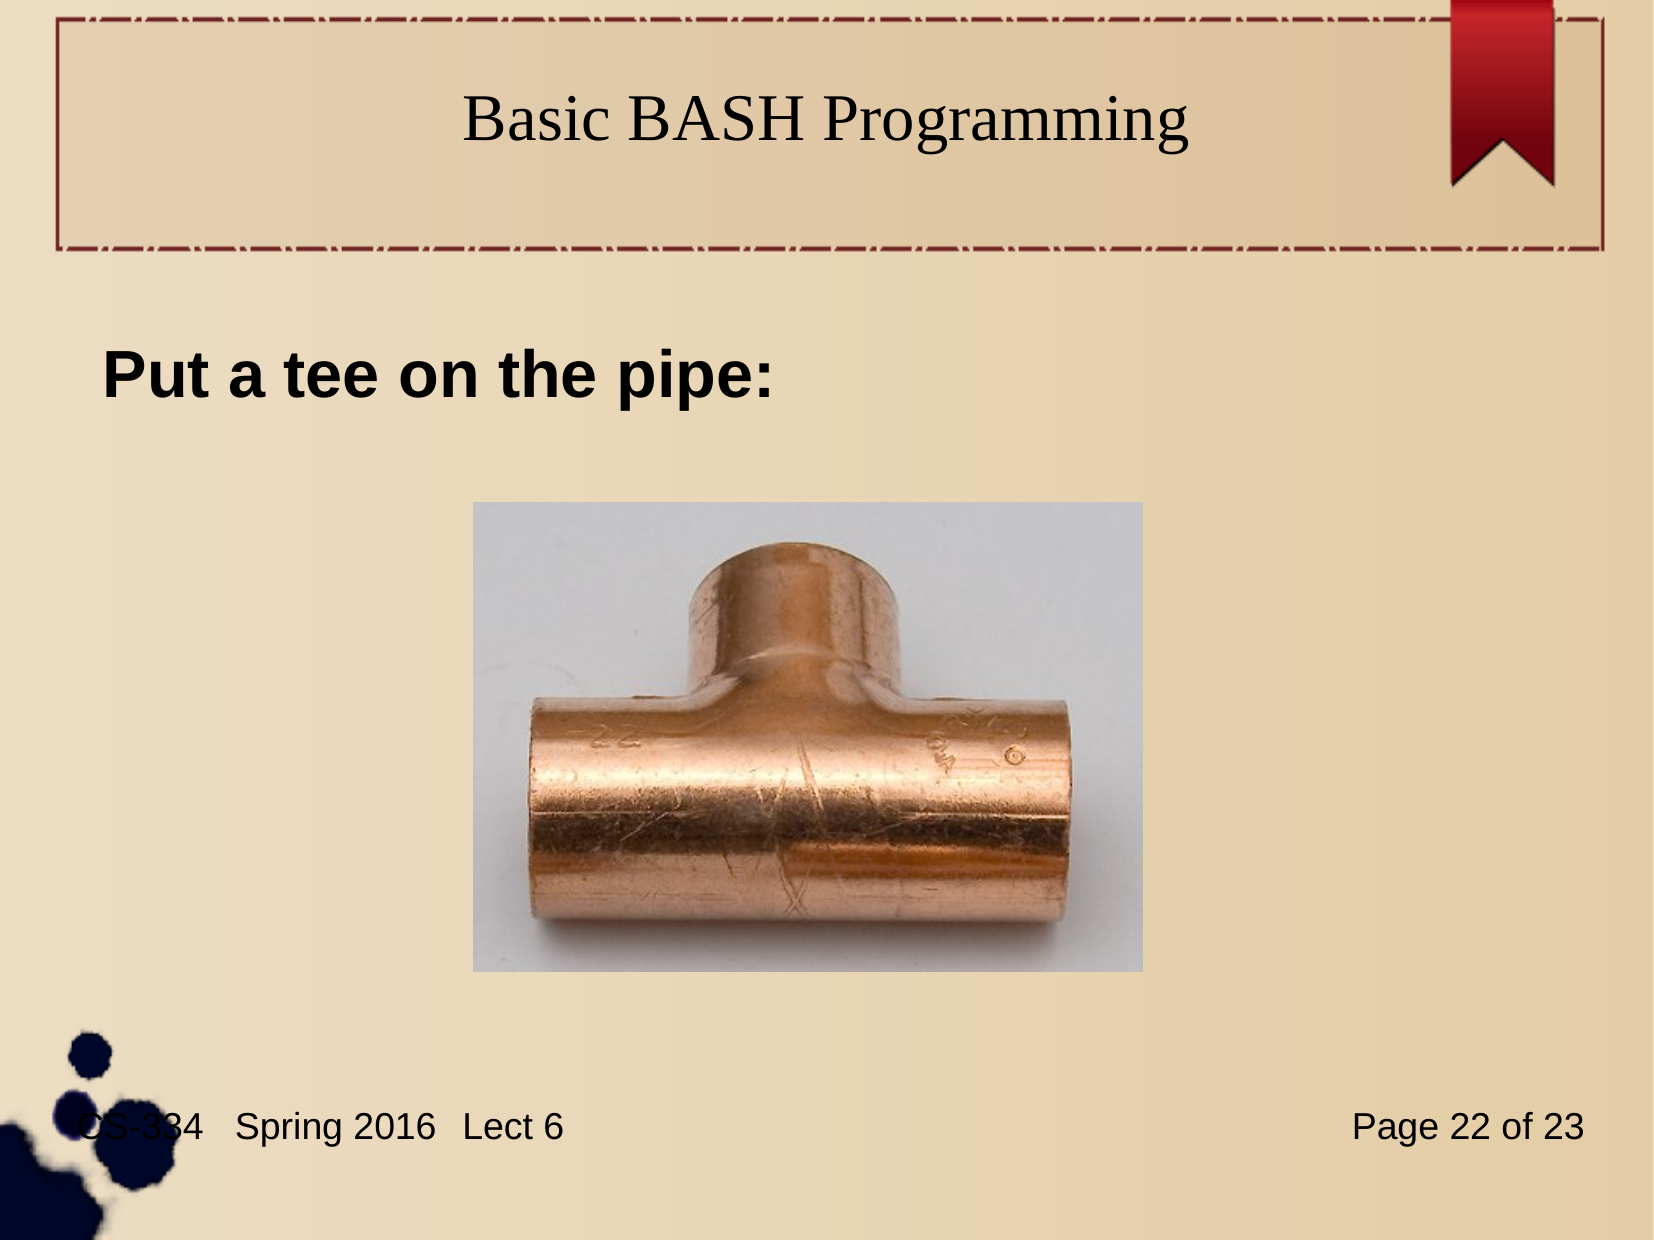

Basic BASH Programming
 Put a tee on the pipe:
CS-334 Spring 2016	 Lect 6											Page of 23